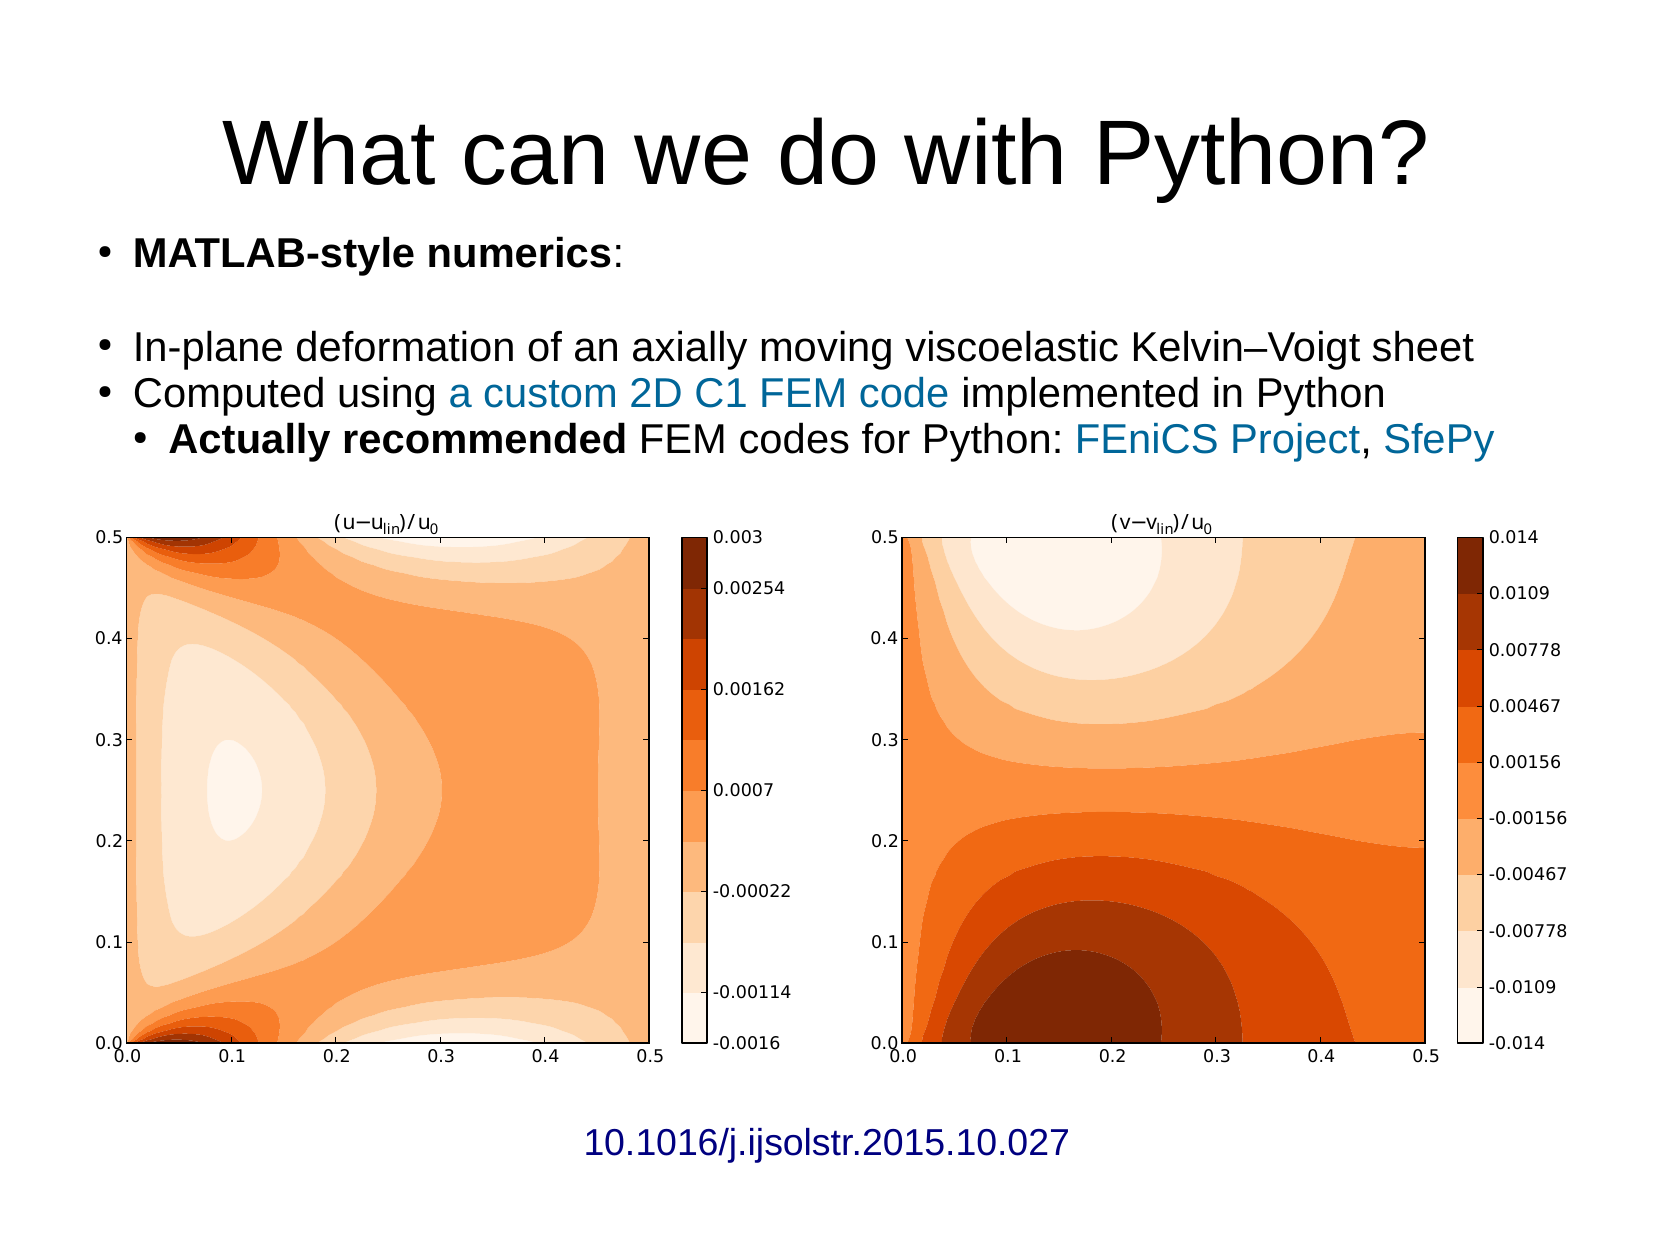

# What can we do with Python?
MATLAB-style numerics:
In-plane deformation of an axially moving viscoelastic Kelvin–Voigt sheet
Computed using a custom 2D C1 FEM code implemented in Python
Actually recommended FEM codes for Python: FEniCS Project, SfePy
10.1016/j.ijsolstr.2015.10.027